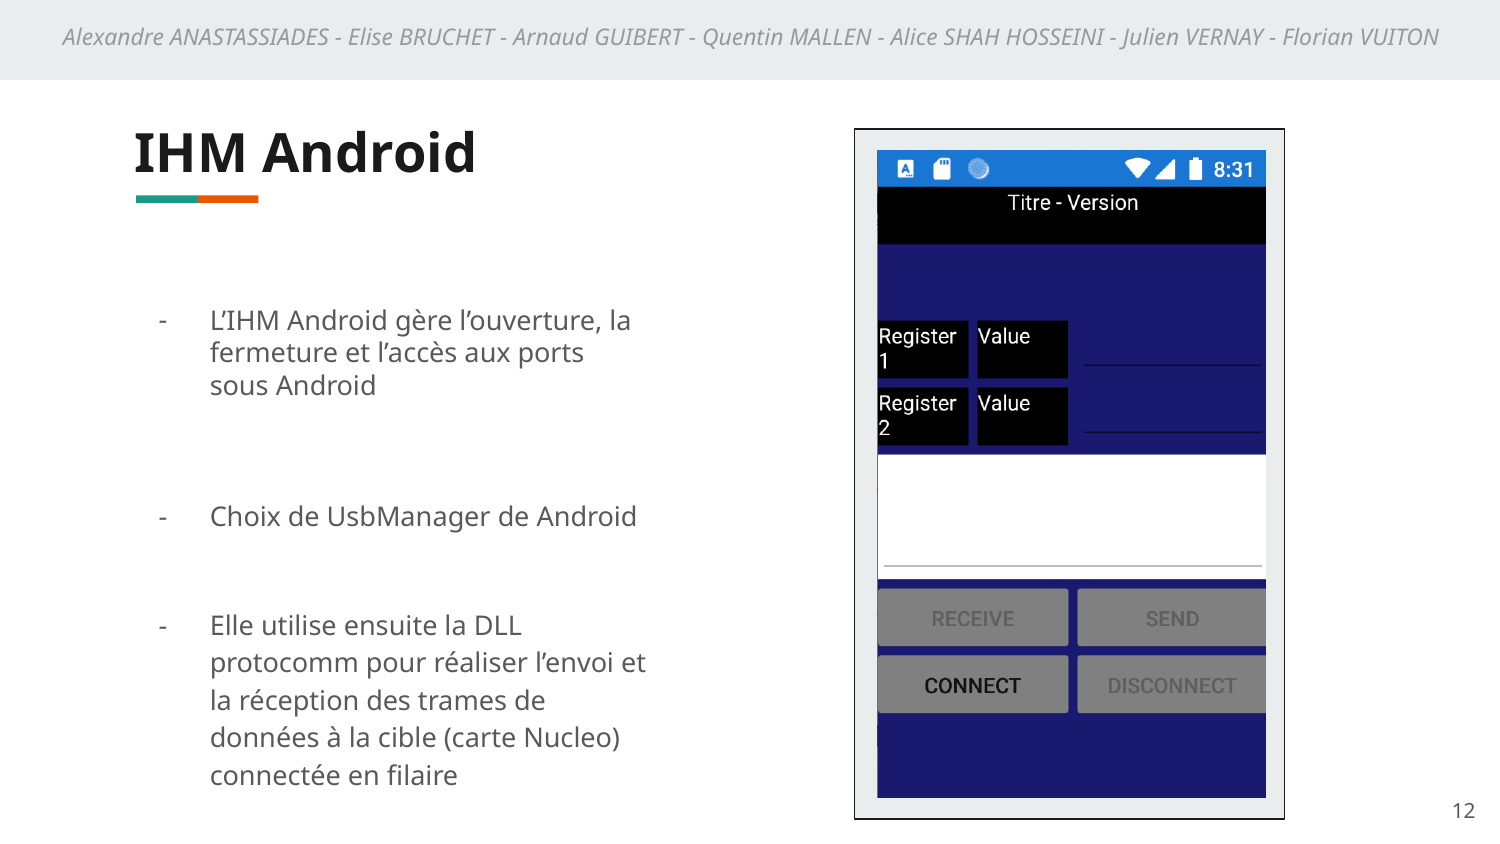

Alexandre ANASTASSIADES - Elise BRUCHET - Arnaud GUIBERT - Quentin MALLEN - Alice SHAH HOSSEINI - Julien VERNAY - Florian VUITON
# IHM Android
L’IHM Android gère l’ouverture, la fermeture et l’accès aux ports sous Android
Choix de UsbManager de Android
Elle utilise ensuite la DLL protocomm pour réaliser l’envoi et la réception des trames de données à la cible (carte Nucleo) connectée en filaire